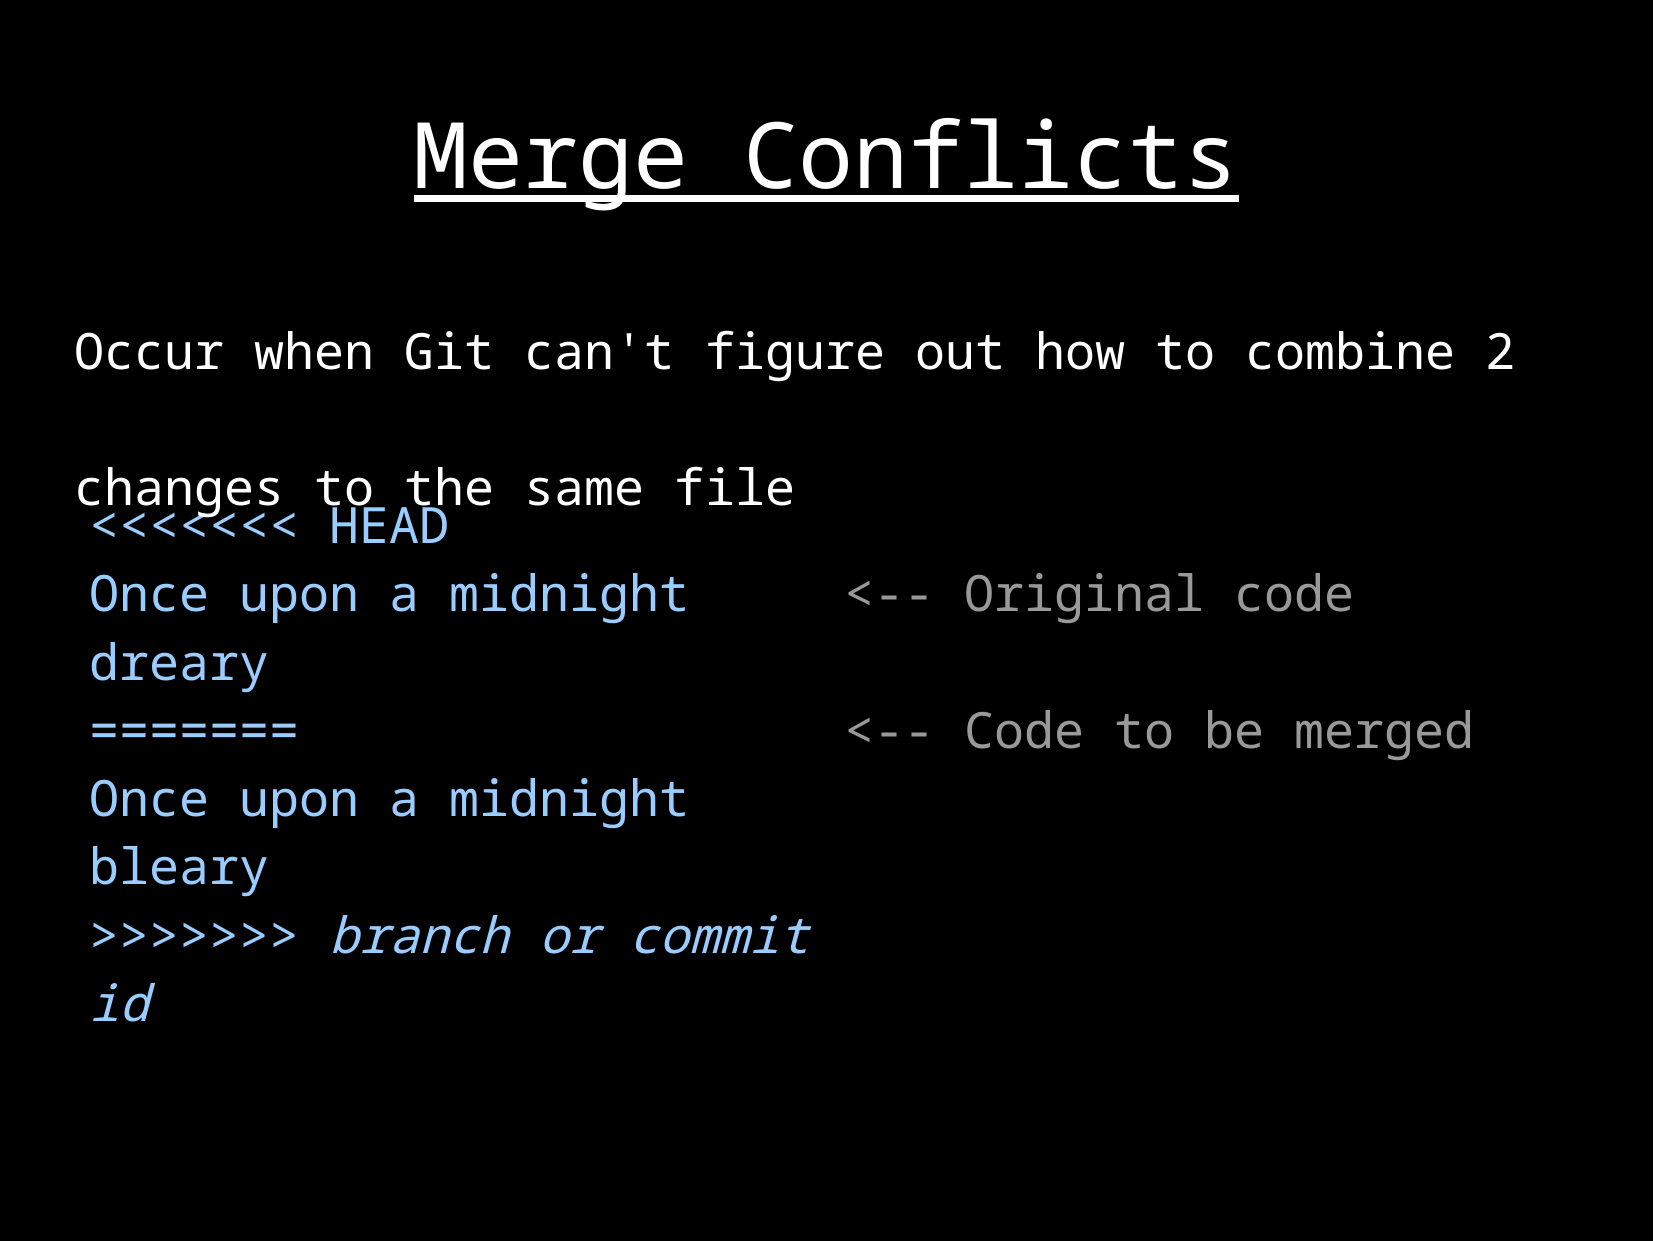

# Merge Conflicts
Occur when Git can't figure out how to combine 2 changes to the same file
| <<<<<<< HEAD Once upon a midnight dreary ======= Once upon a midnight bleary >>>>>>> branch or commit id | <-- Original code <-- Code to be merged |
| --- | --- |